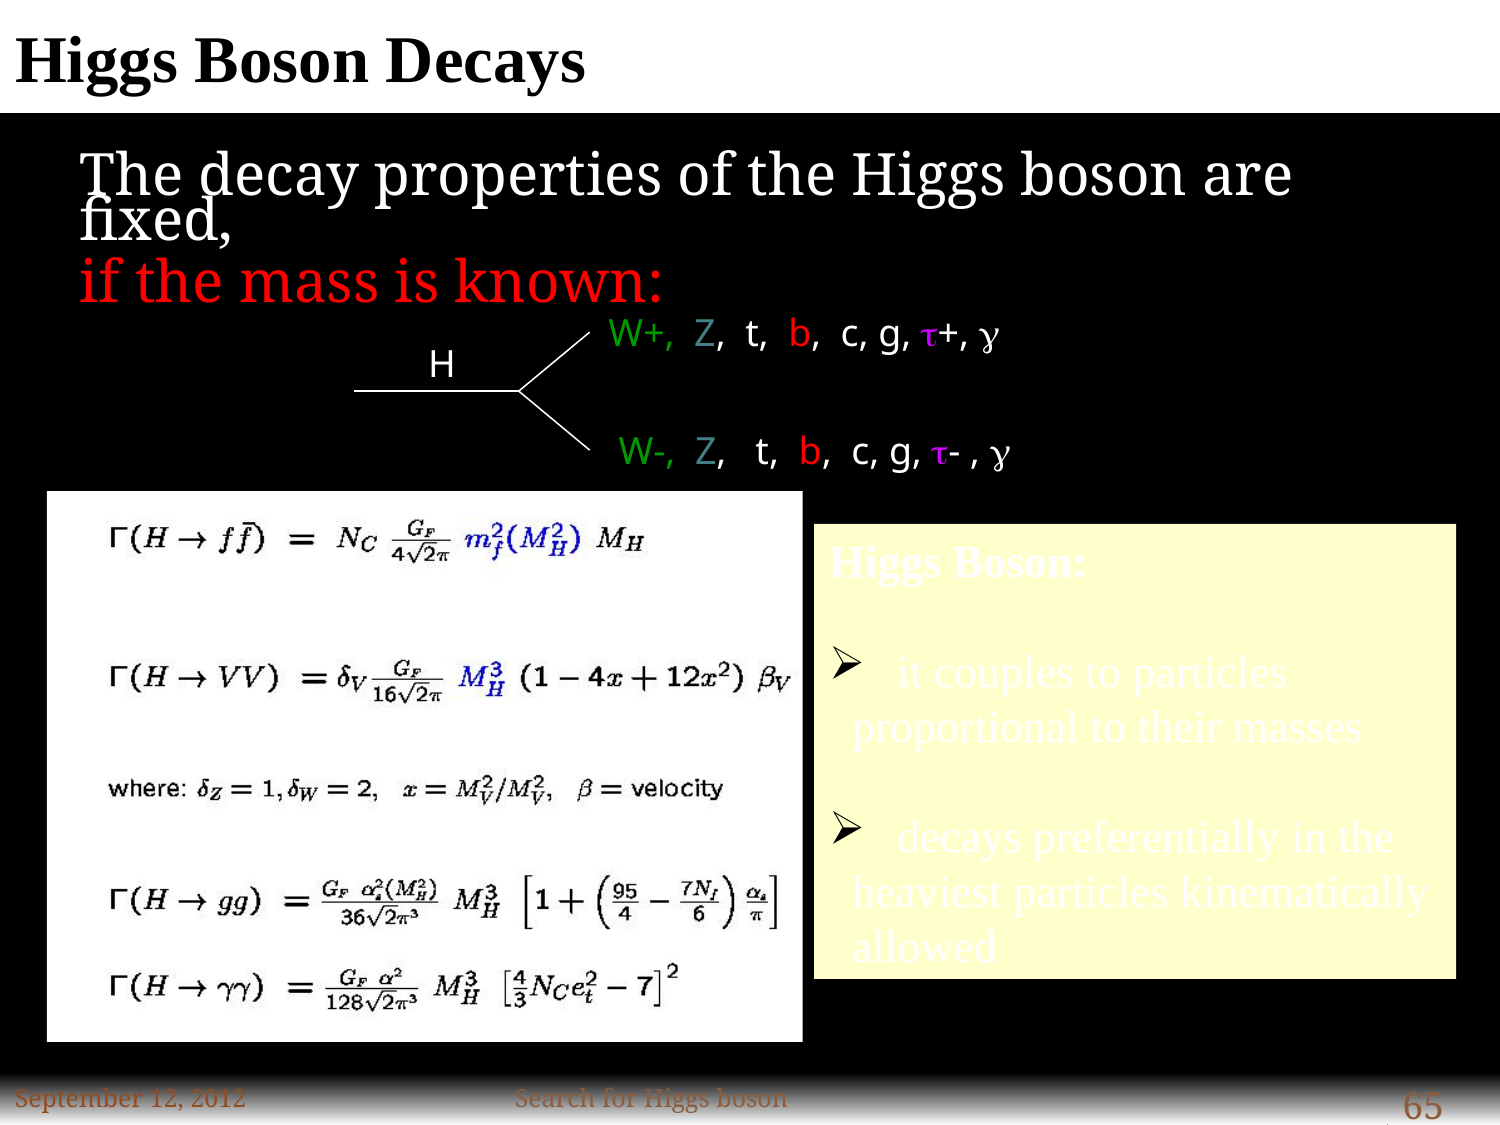

# Higgs Boson Decays
The decay properties of the Higgs boson are fixed,
if the mass is known:
W+, Z, t, b, c, g, t+, g
H
W-, Z, t, b, c, g, t- , g
Higgs Boson:
 it couples to particles
 proportional to their masses
 decays preferentially in the
 heaviest particles kinematically
 allowed
September 12, 2012
Search for Higgs boson